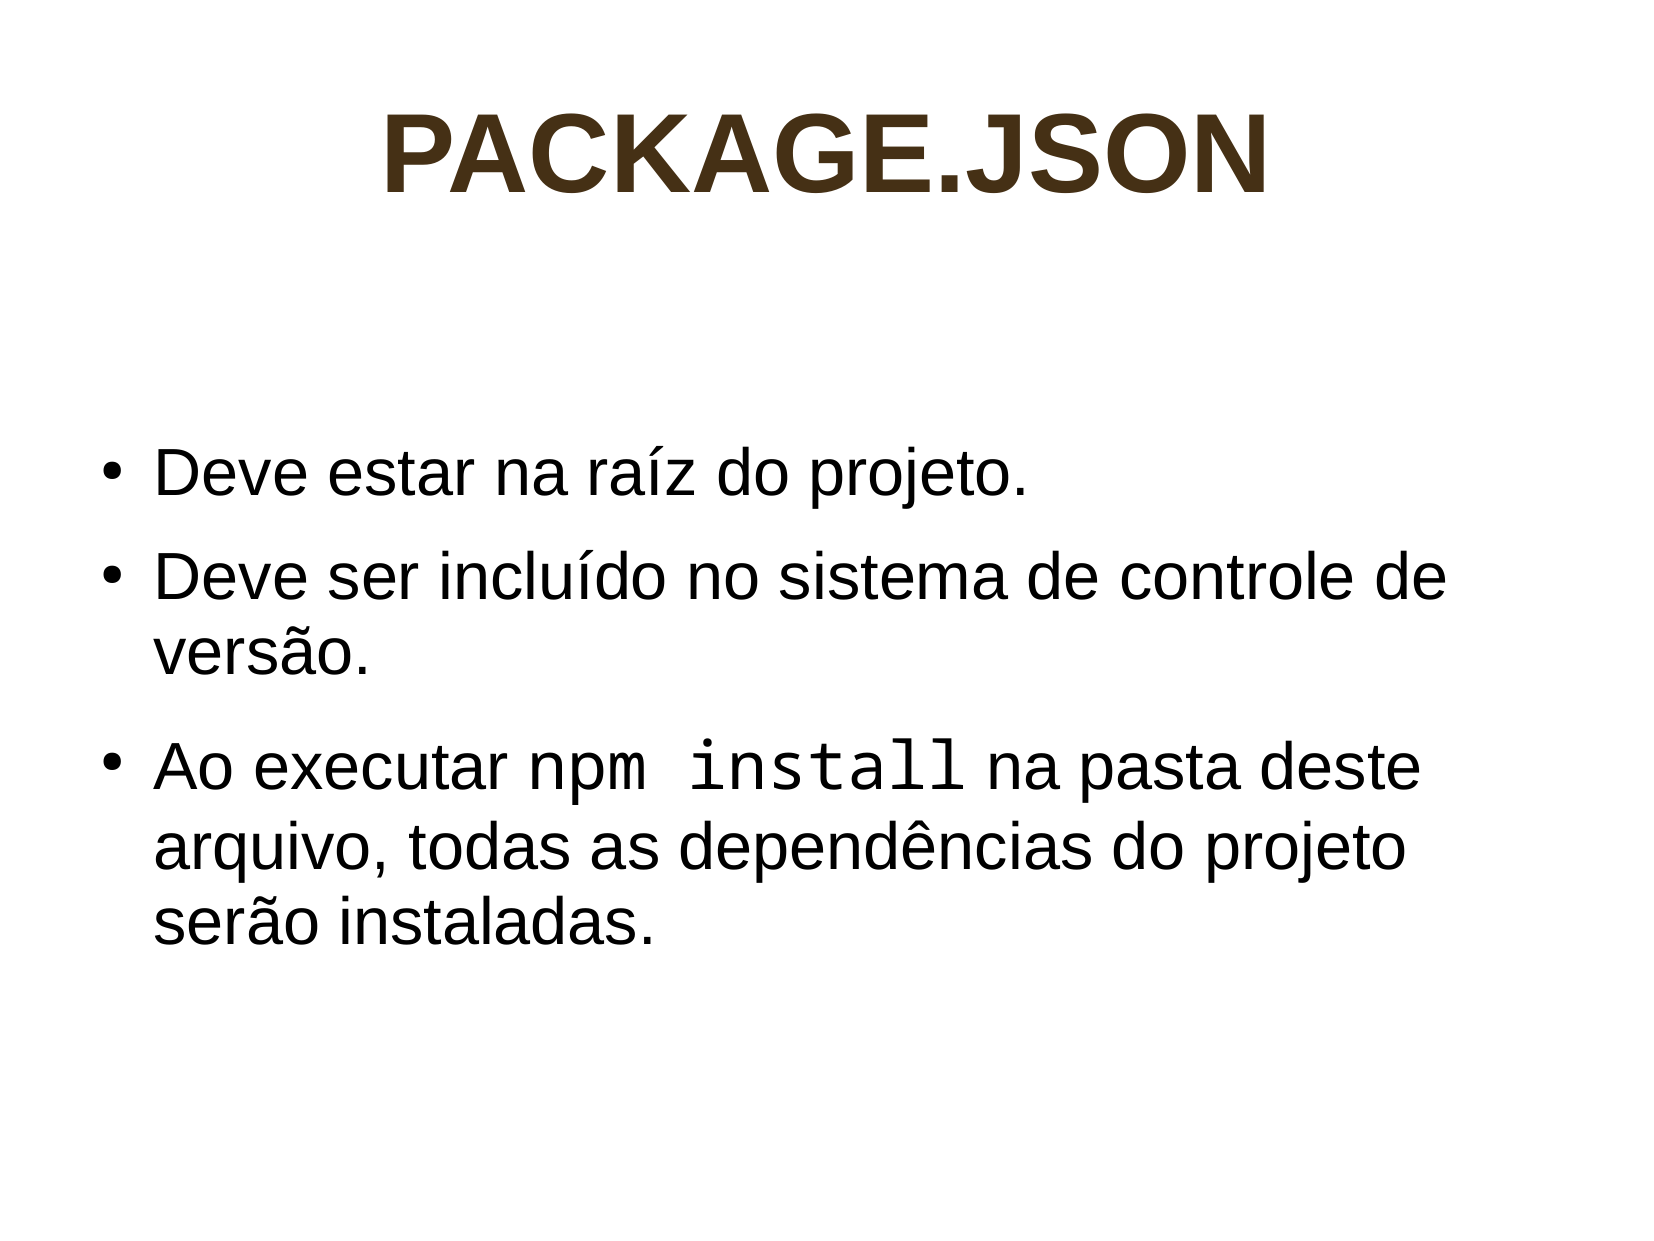

# PACKAGE.JSON
Deve estar na raíz do projeto.
Deve ser incluído no sistema de controle de versão.
Ao executar npm install na pasta deste arquivo, todas as dependências do projeto serão instaladas.